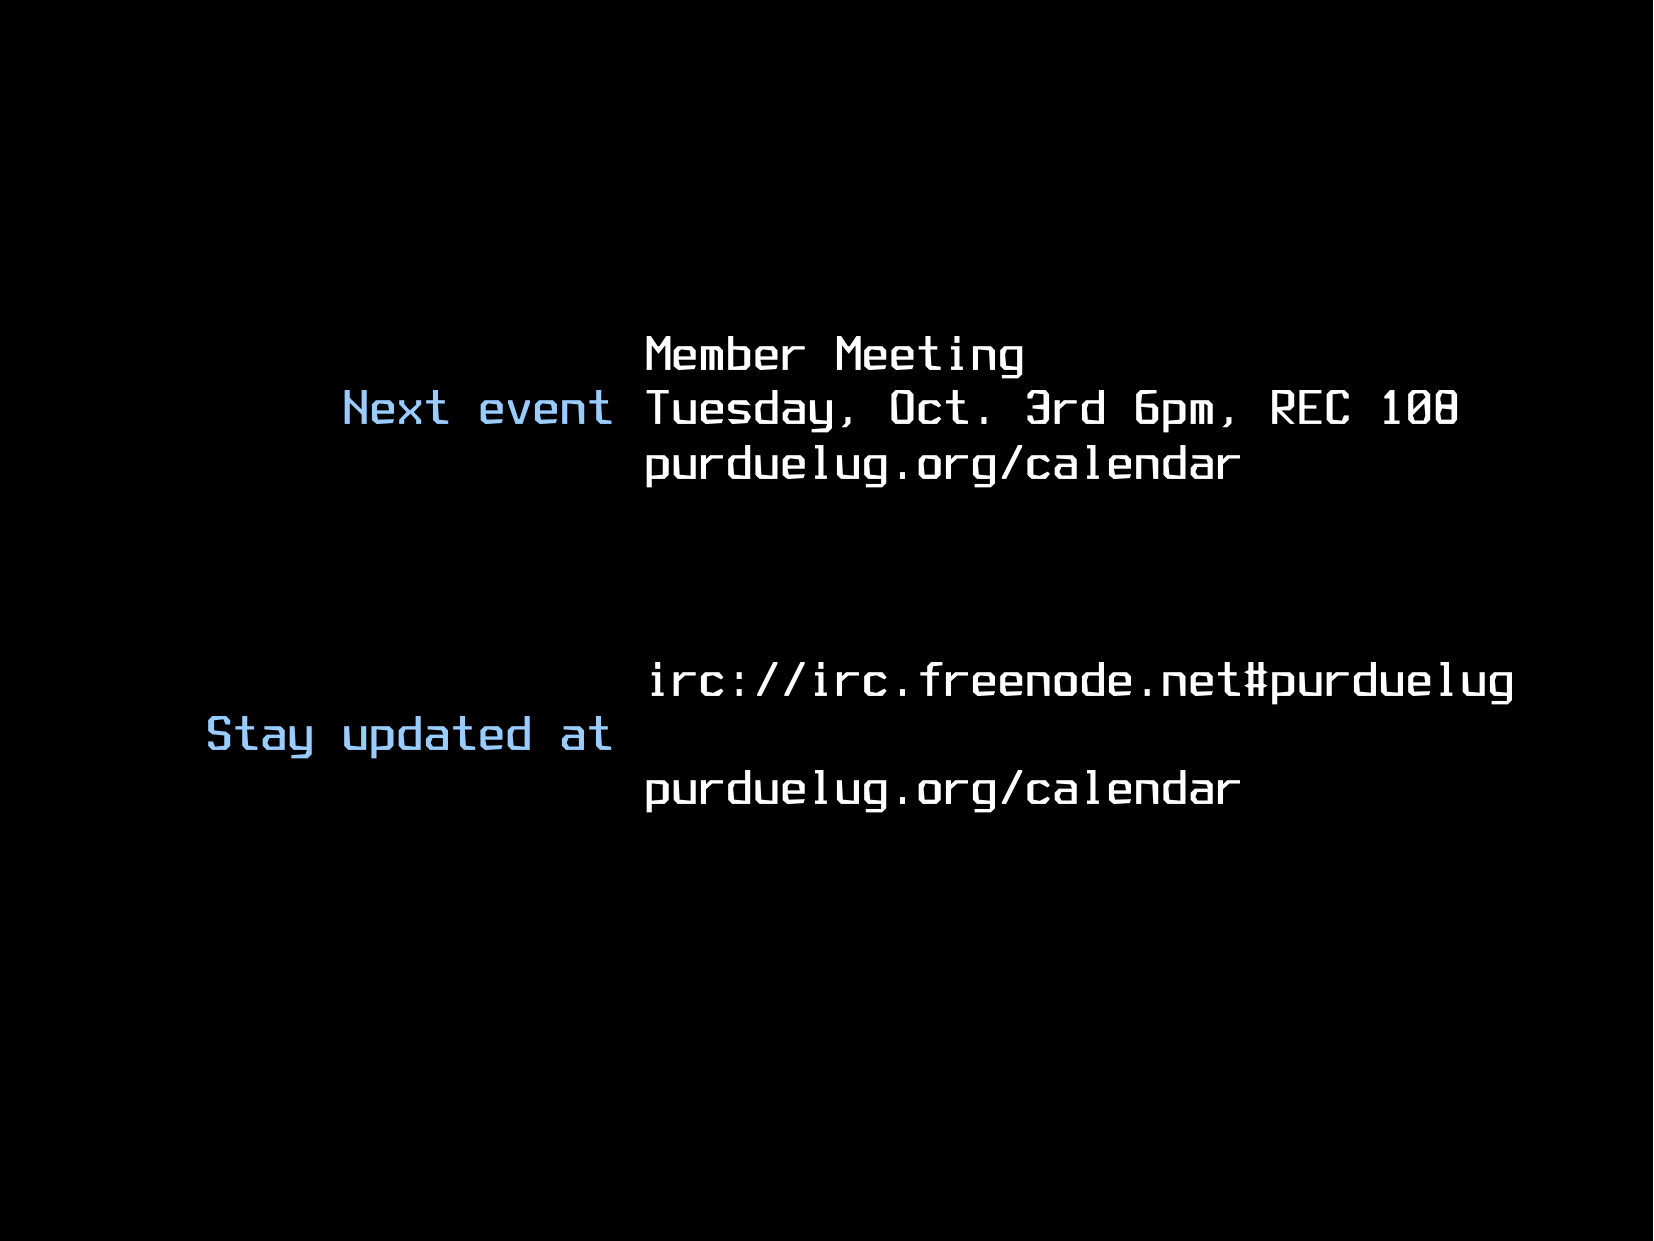

| Next event Stay updated at | Member Meeting Tuesday, Oct. 3rd 6pm, REC 108 purduelug.org/calendar irc://irc.freenode.net#purduelug purduelug.org/calendar |
| --- | --- |